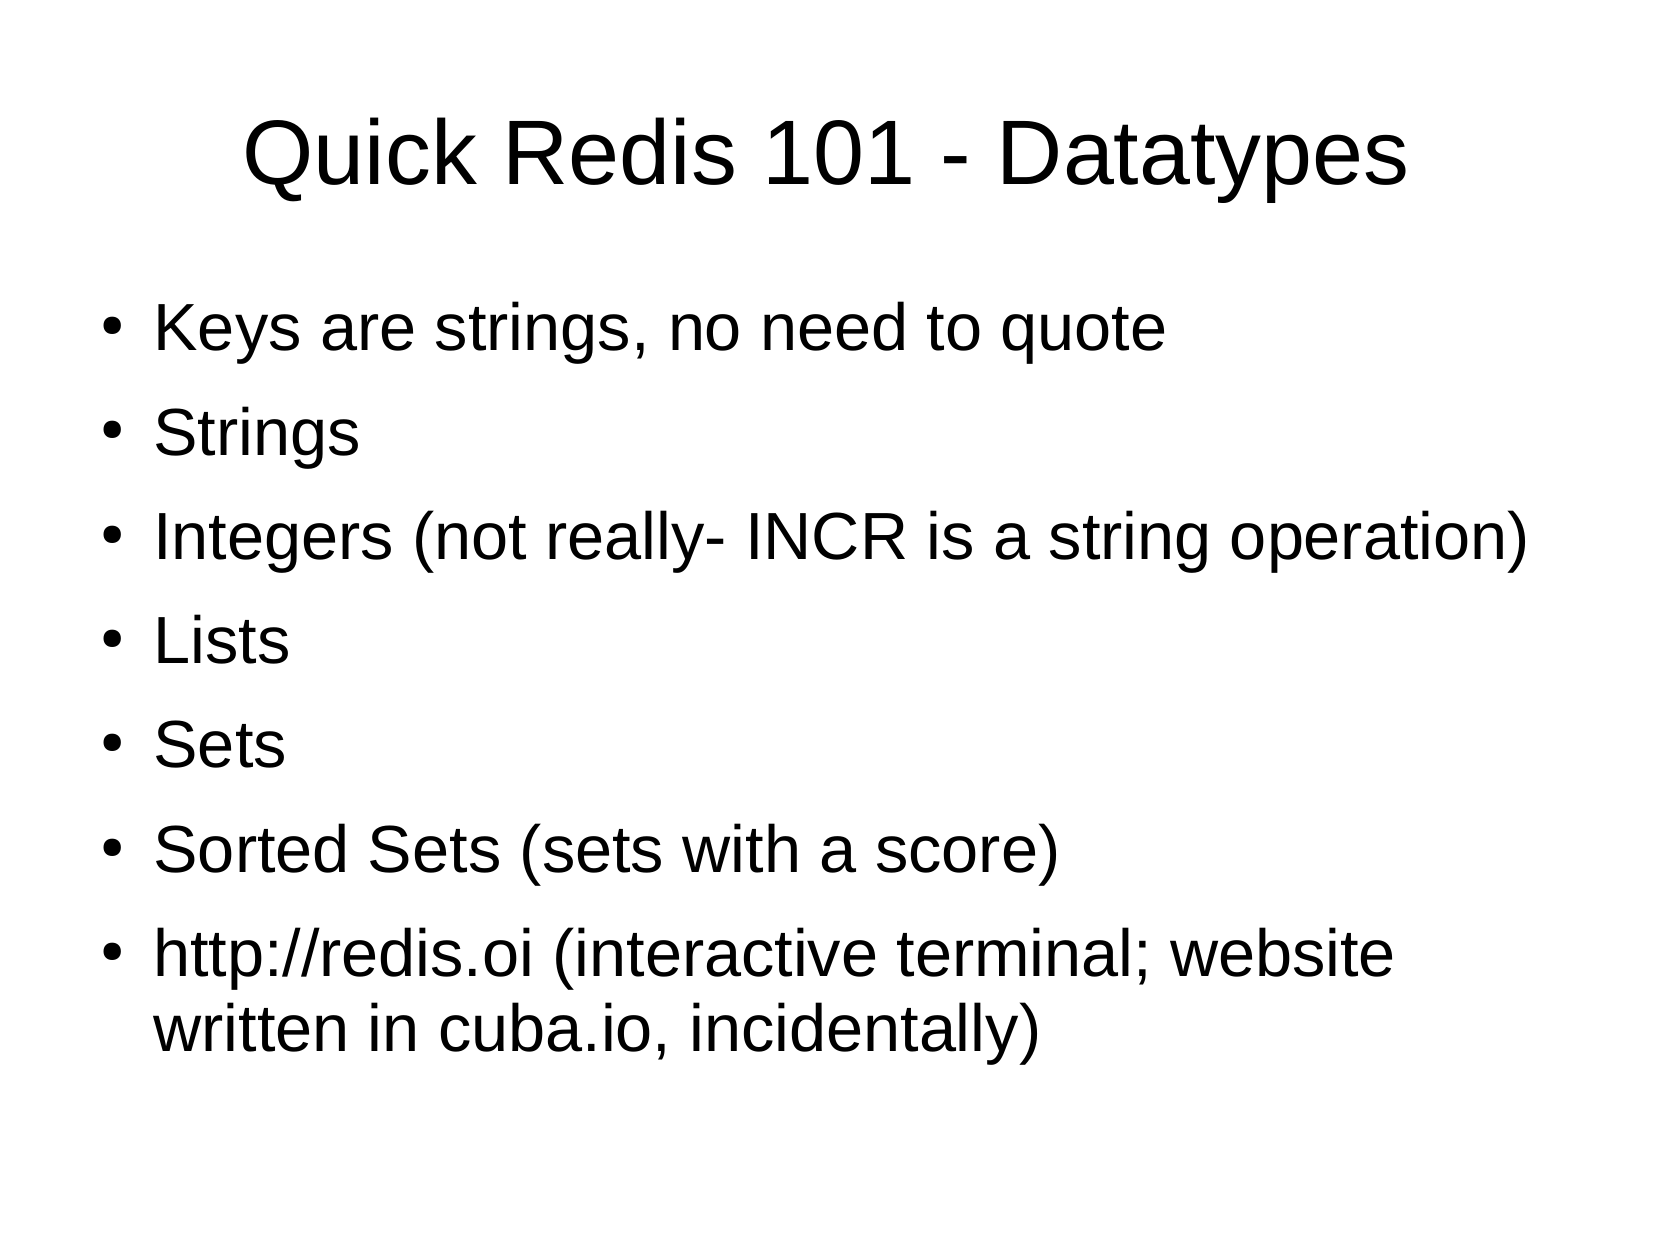

# Quick Redis 101 - Datatypes
Keys are strings, no need to quote
Strings
Integers (not really- INCR is a string operation)
Lists
Sets
Sorted Sets (sets with a score)
http://redis.oi (interactive terminal; website written in cuba.io, incidentally)